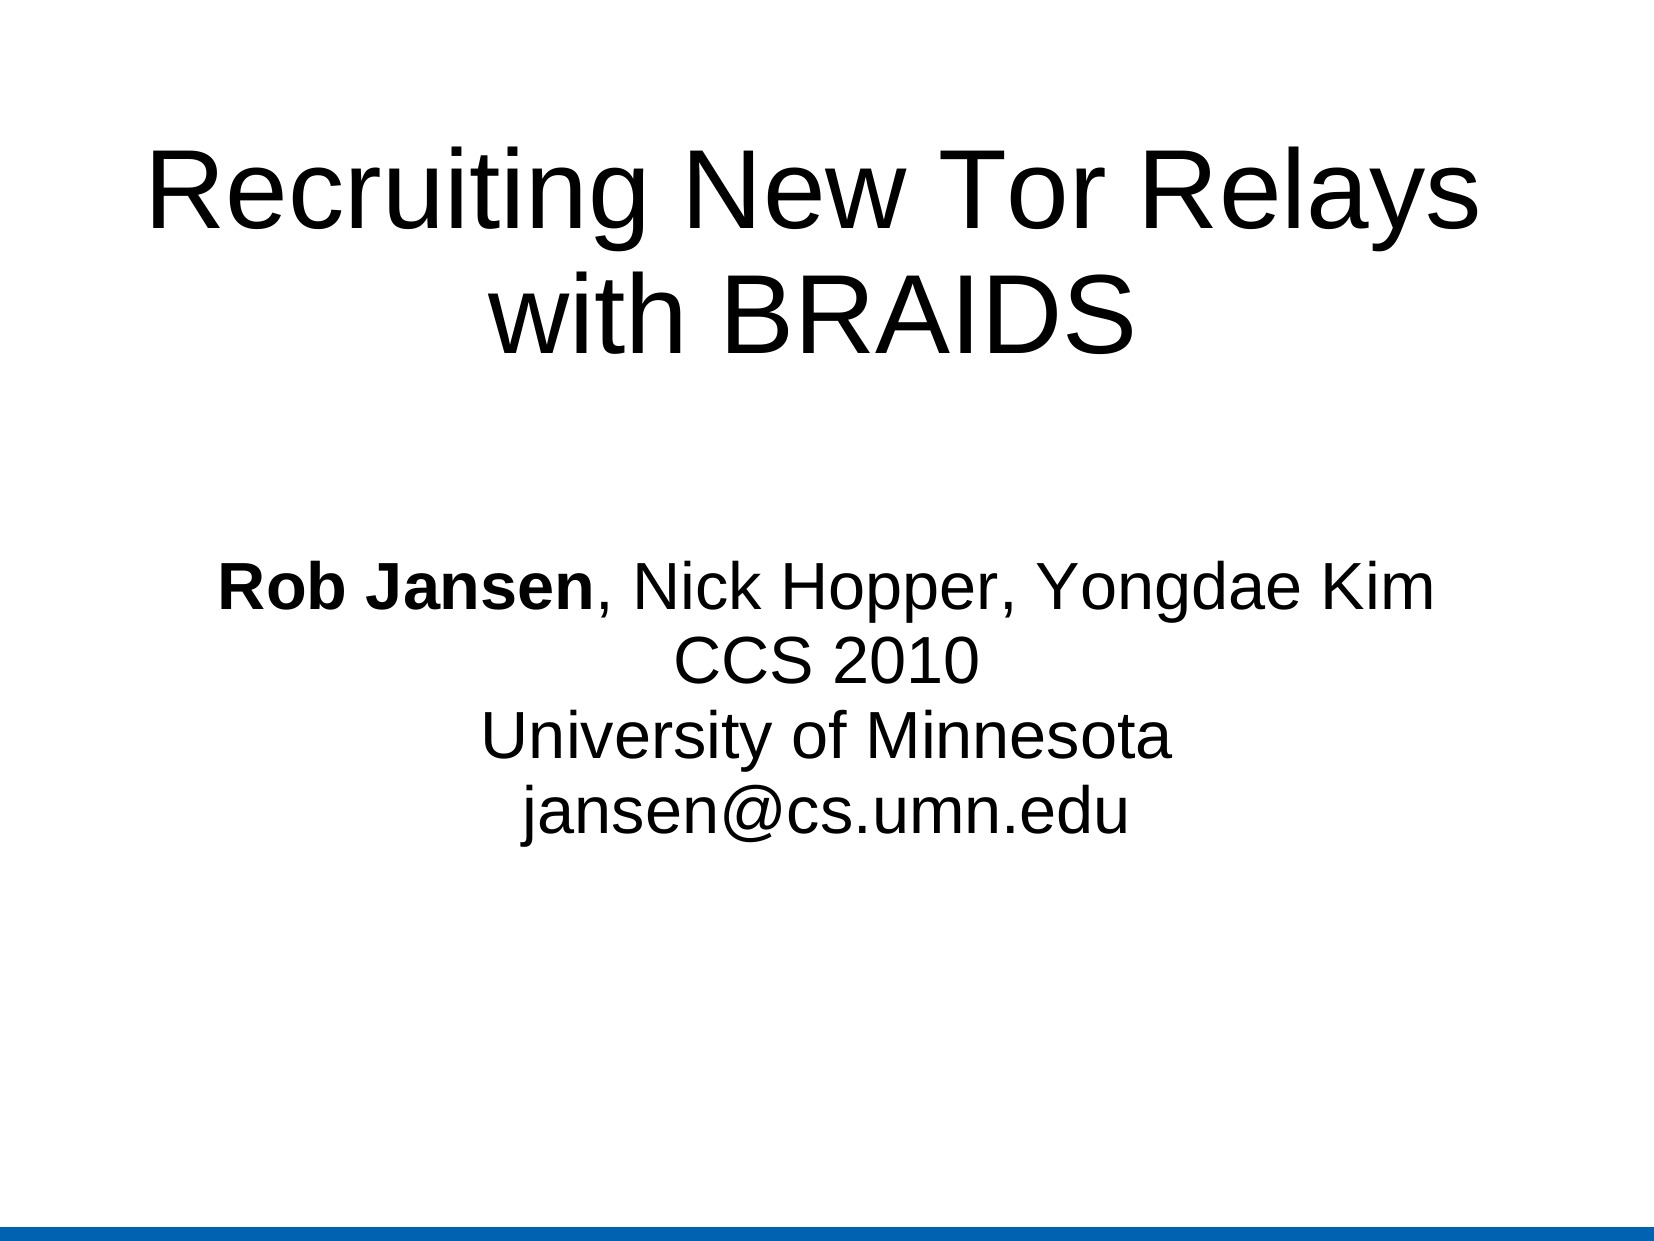

# Recruiting New Tor Relays with BRAIDS
Rob Jansen, Nick Hopper, Yongdae Kim
CCS 2010
University of Minnesota
jansen@cs.umn.edu